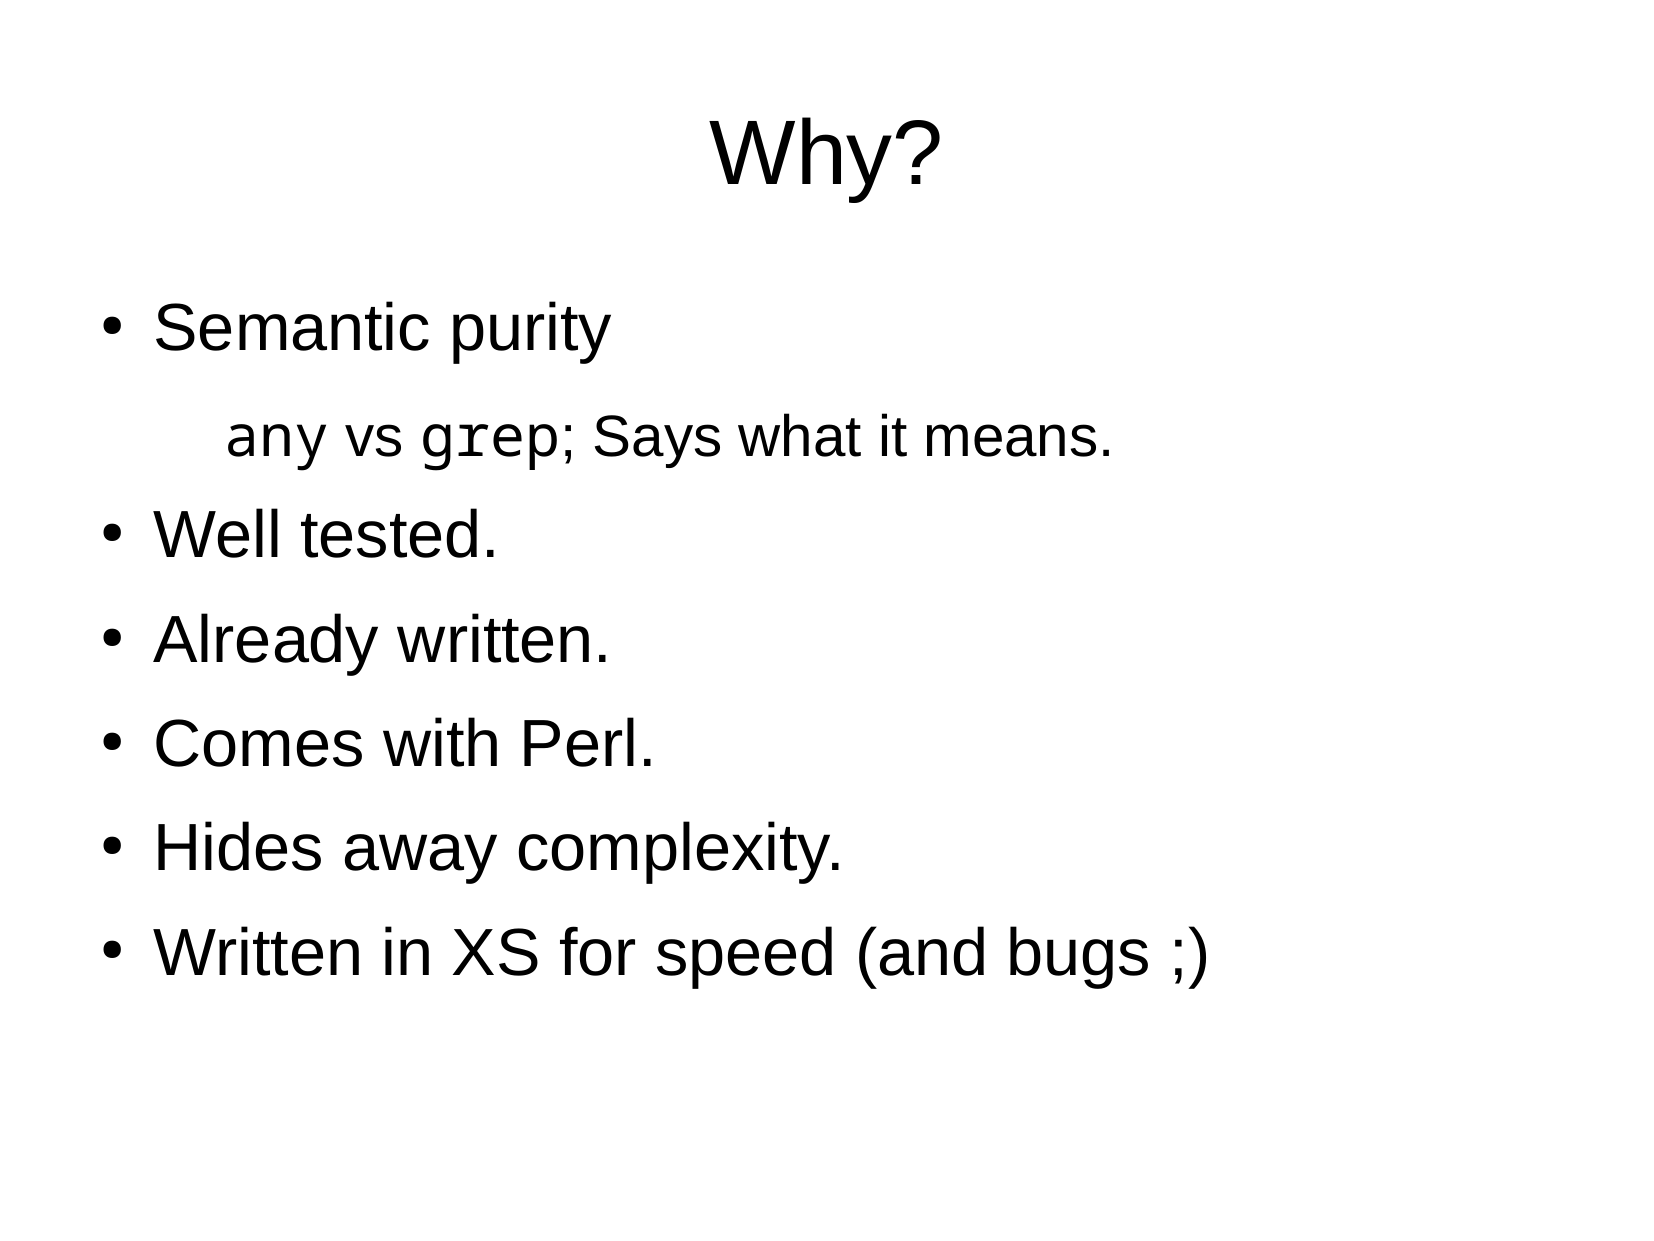

# Why?
Semantic purity
any vs grep; Says what it means.
Well tested.
Already written.
Comes with Perl.
Hides away complexity.
Written in XS for speed (and bugs ;)